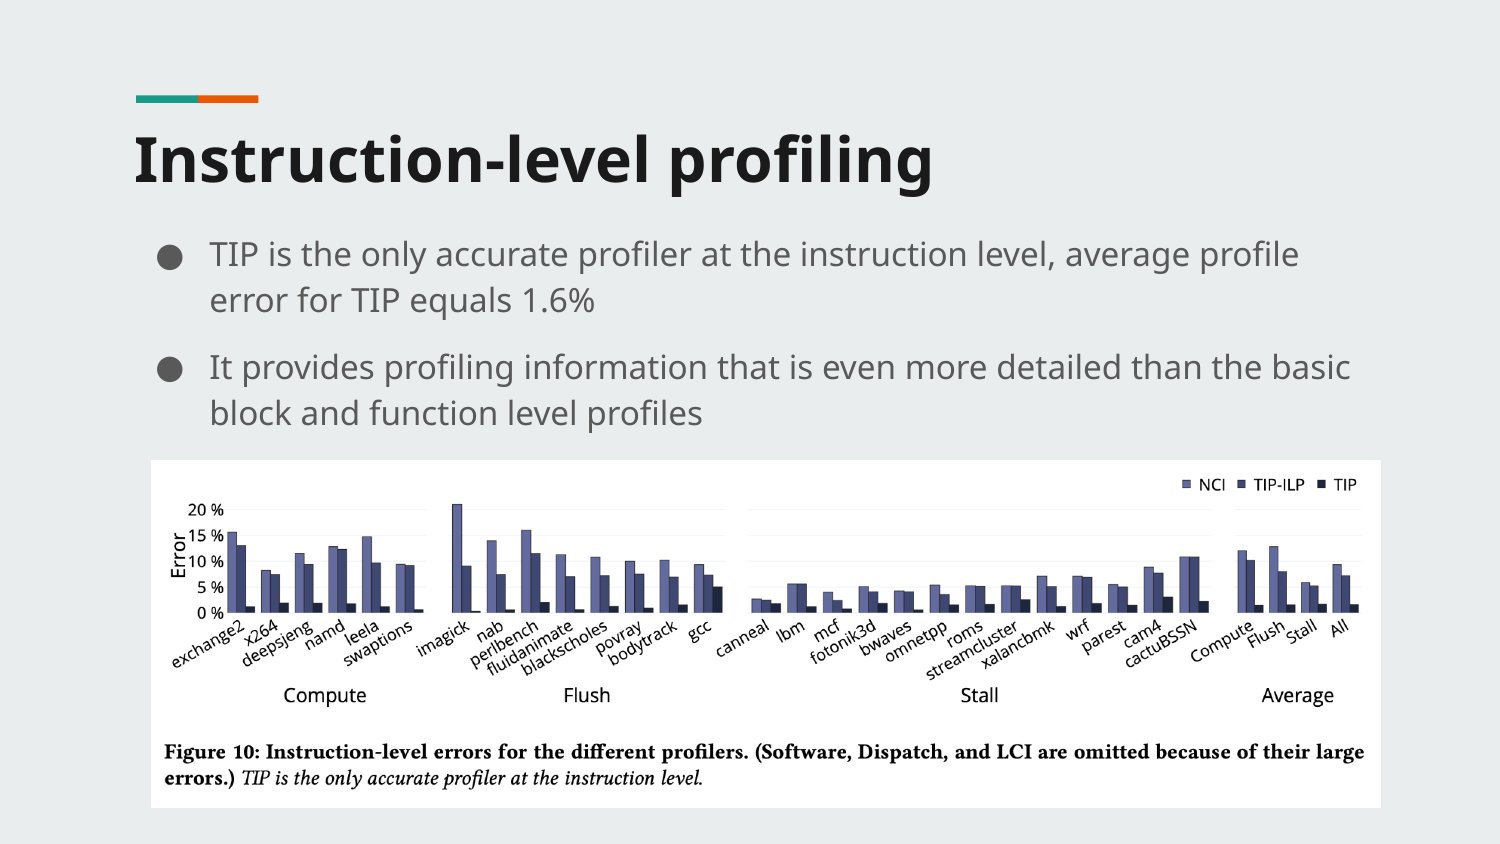

Instruction-level profiling
TIP is the only accurate profiler at the instruction level, average profile error for TIP equals 1.6%
It provides profiling information that is even more detailed than the basic block and function level profiles